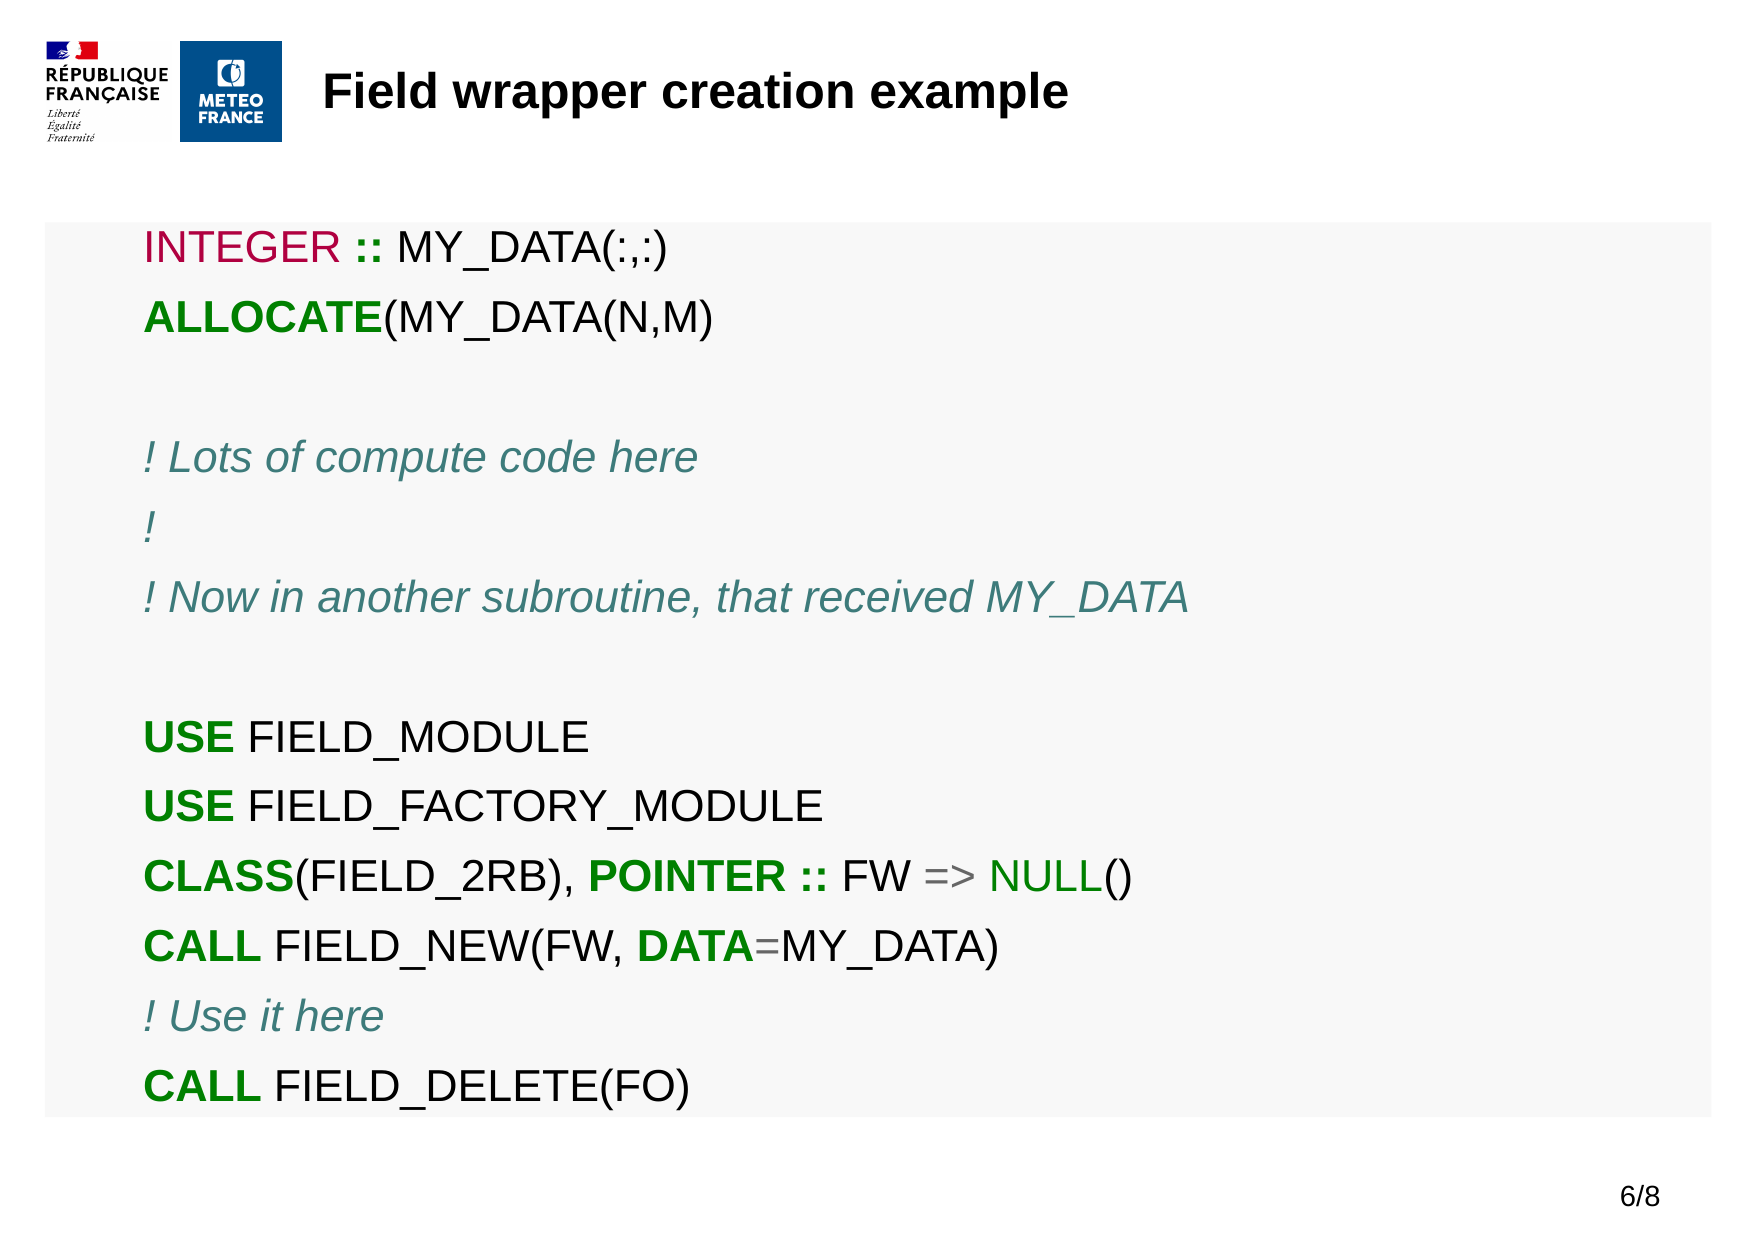

# Field wrapper creation example
INTEGER :: MY_DATA(:,:)
ALLOCATE(MY_DATA(N,M)
! Lots of compute code here
!
! Now in another subroutine, that received MY_DATA
USE FIELD_MODULE
USE FIELD_FACTORY_MODULE
CLASS(FIELD_2RB), POINTER :: FW => NULL()
CALL FIELD_NEW(FW, DATA=MY_DATA)
! Use it here
CALL FIELD_DELETE(FO)
6